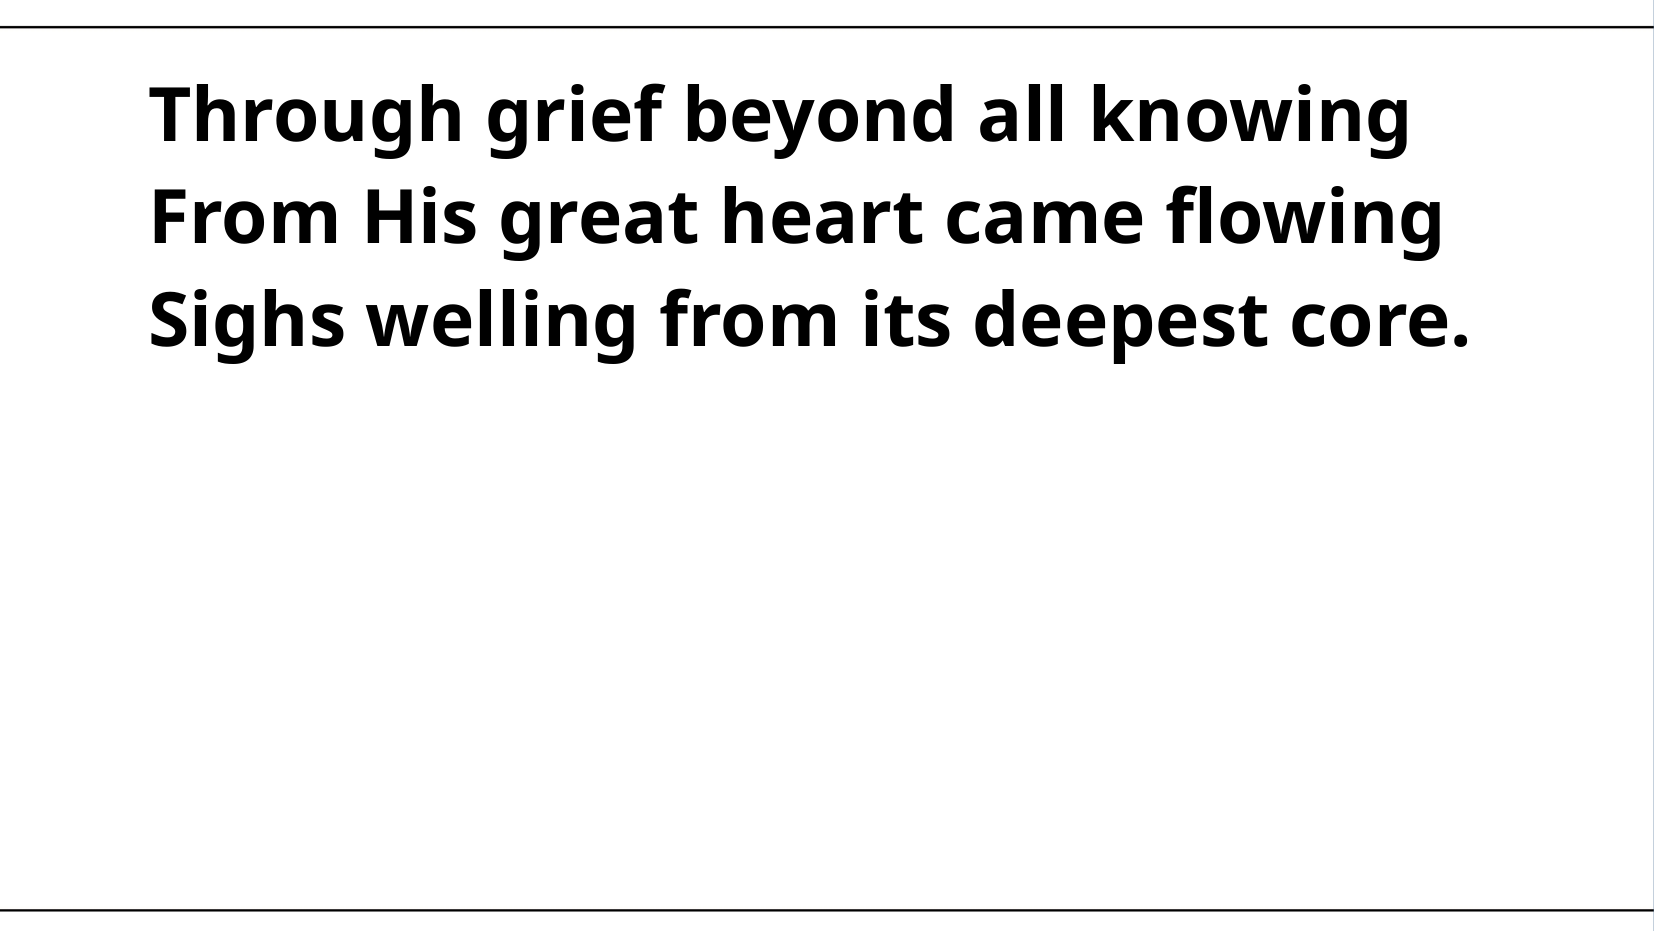

Through grief beyond all knowing
 From His great heart came flowing
 Sighs welling from its deepest core.